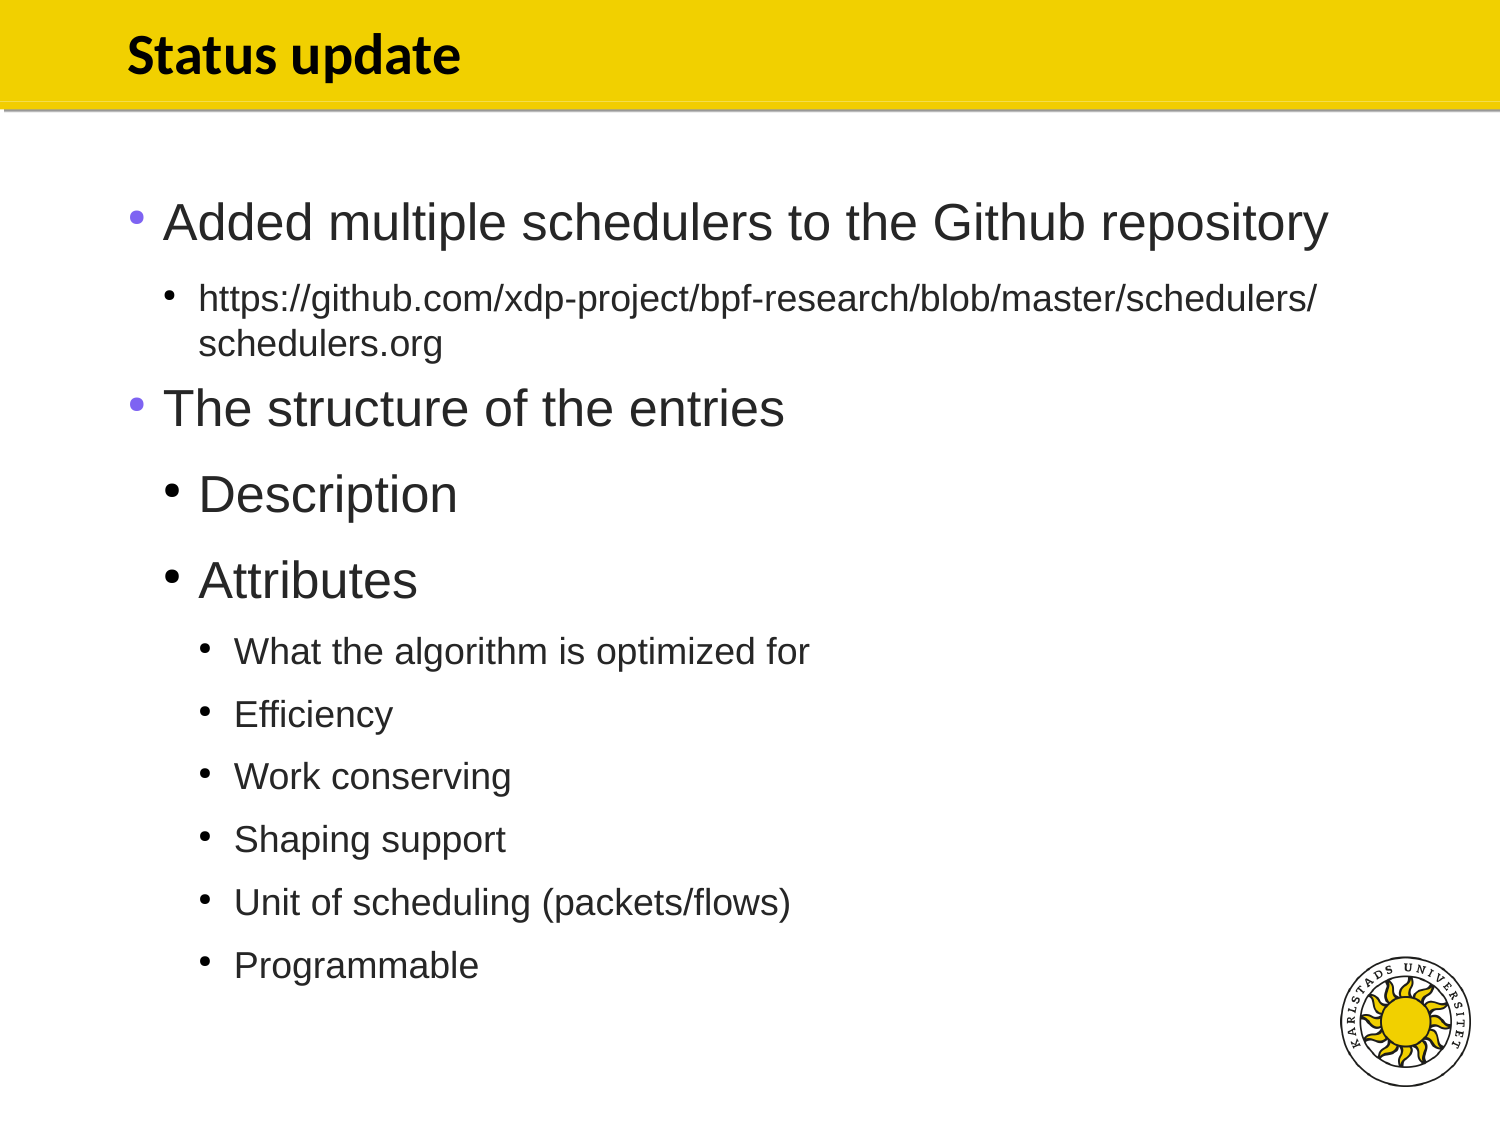

# Status update
Added multiple schedulers to the Github repository
https://github.com/xdp-project/bpf-research/blob/master/schedulers/schedulers.org
The structure of the entries
Description
Attributes
What the algorithm is optimized for
Efficiency
Work conserving
Shaping support
Unit of scheduling (packets/flows)
Programmable